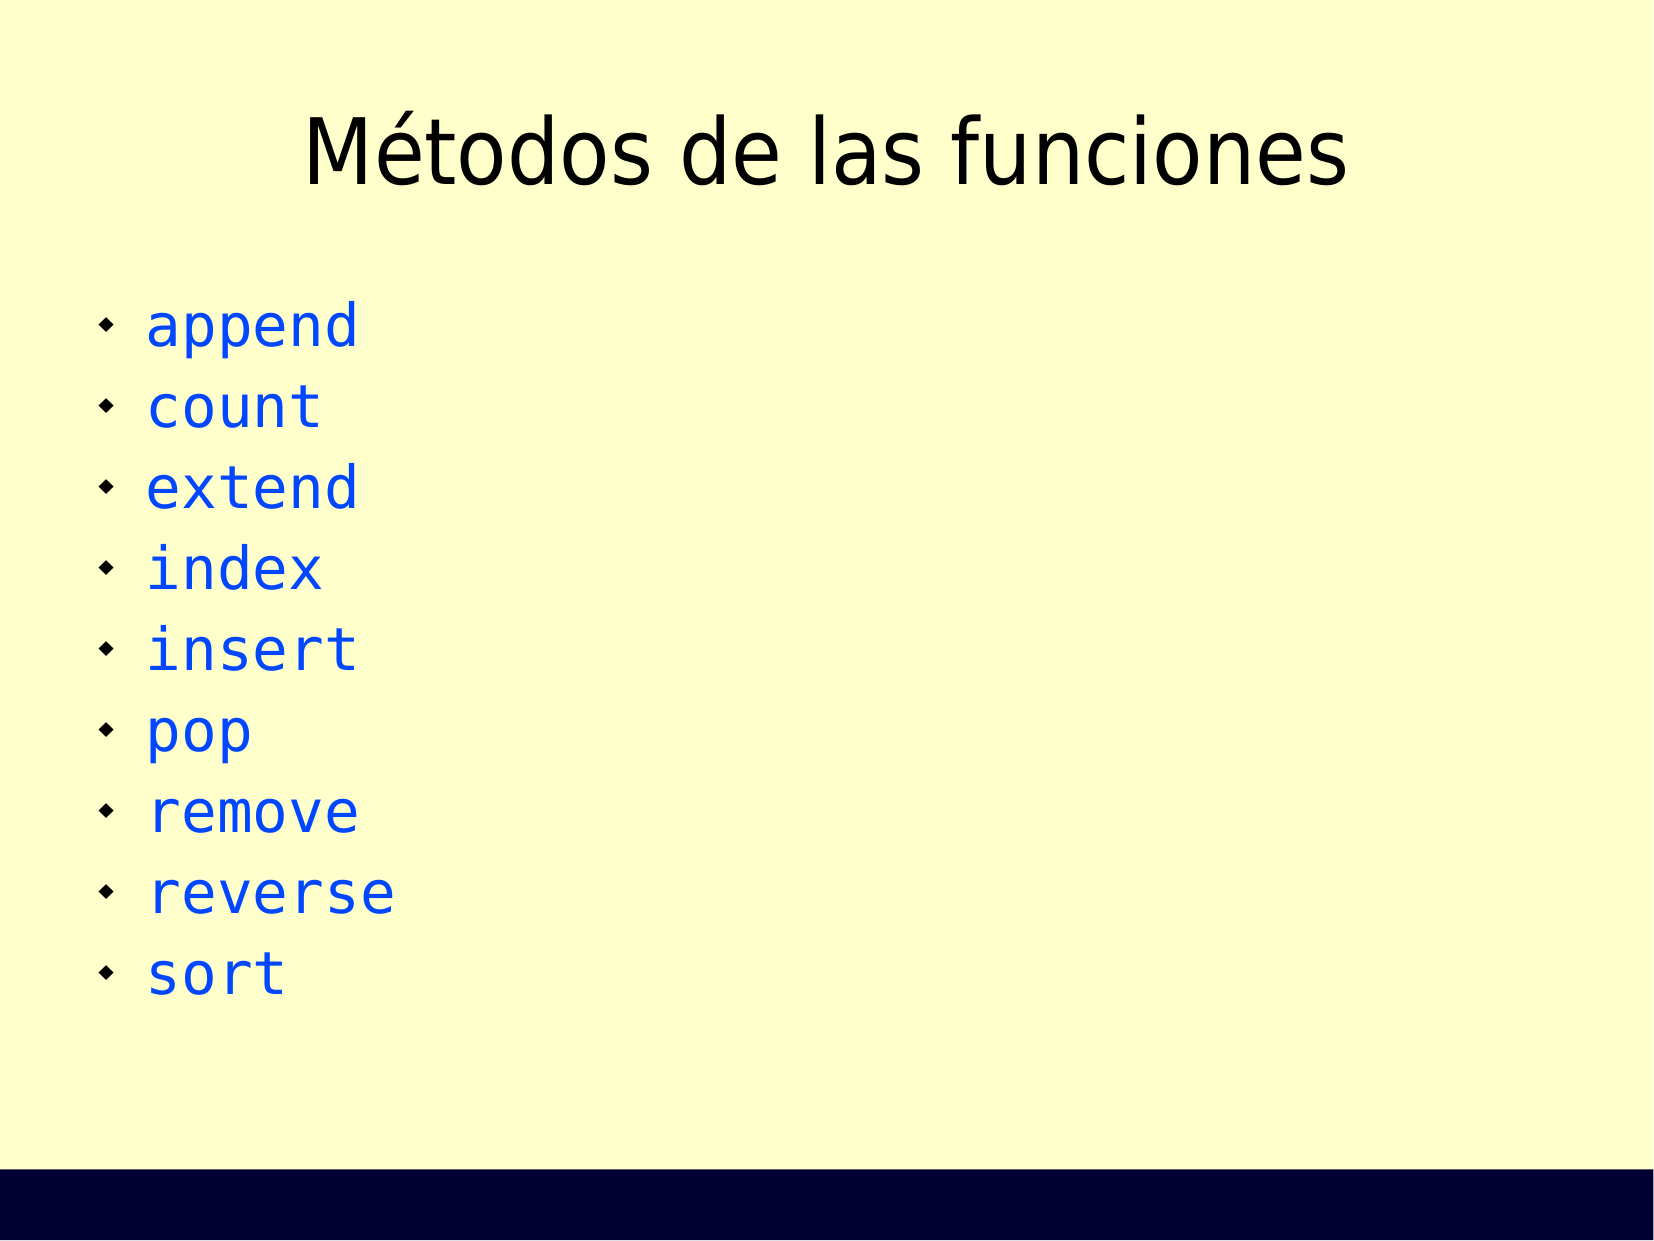

# Métodos de las funciones
append
count
extend
index
insert
pop
remove
reverse
sort